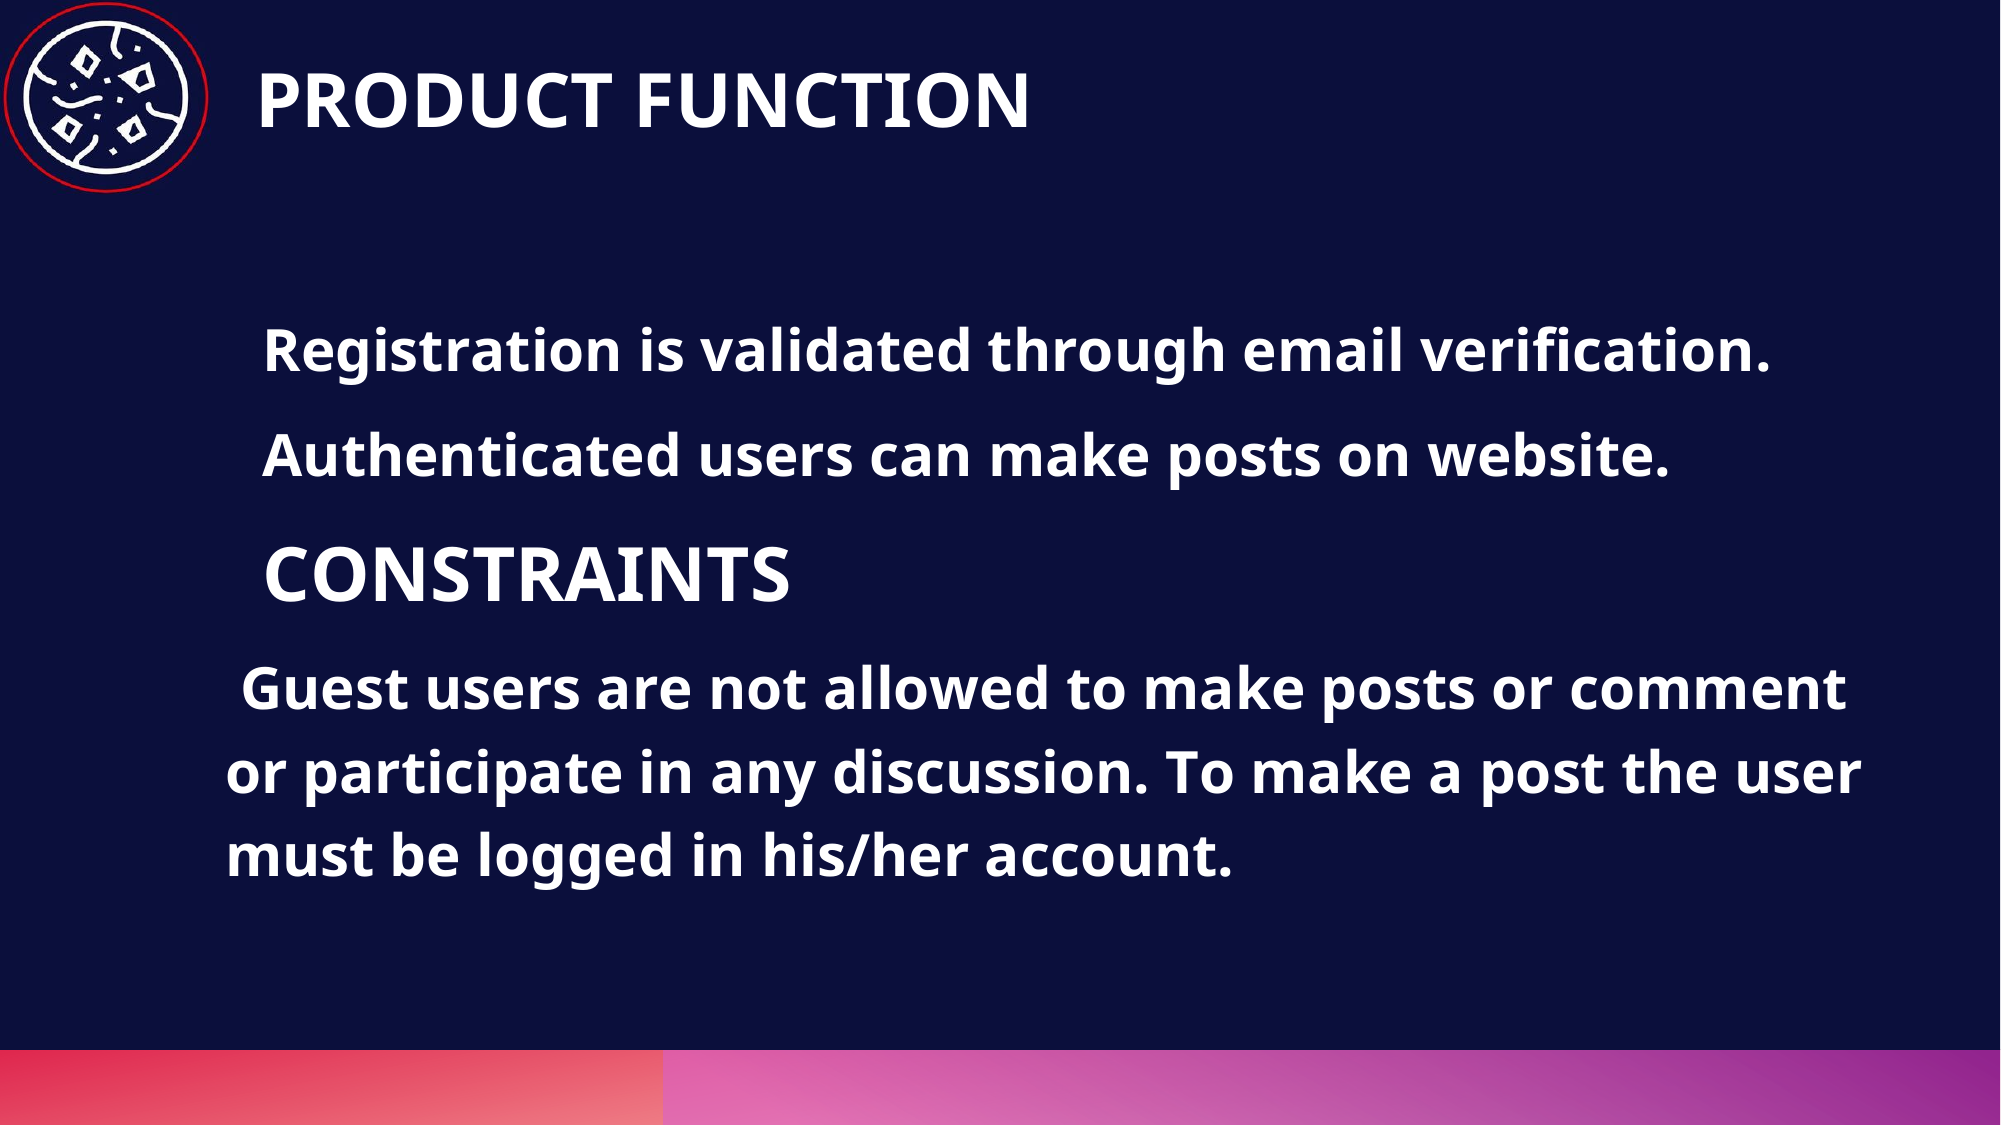

# PRODUCT FUNCTION
Registration is validated through email verification.
Authenticated users can make posts on website.
CONSTRAINTS
 Guest users are not allowed to make posts or comment or participate in any discussion. To make a post the user must be logged in his/her account.